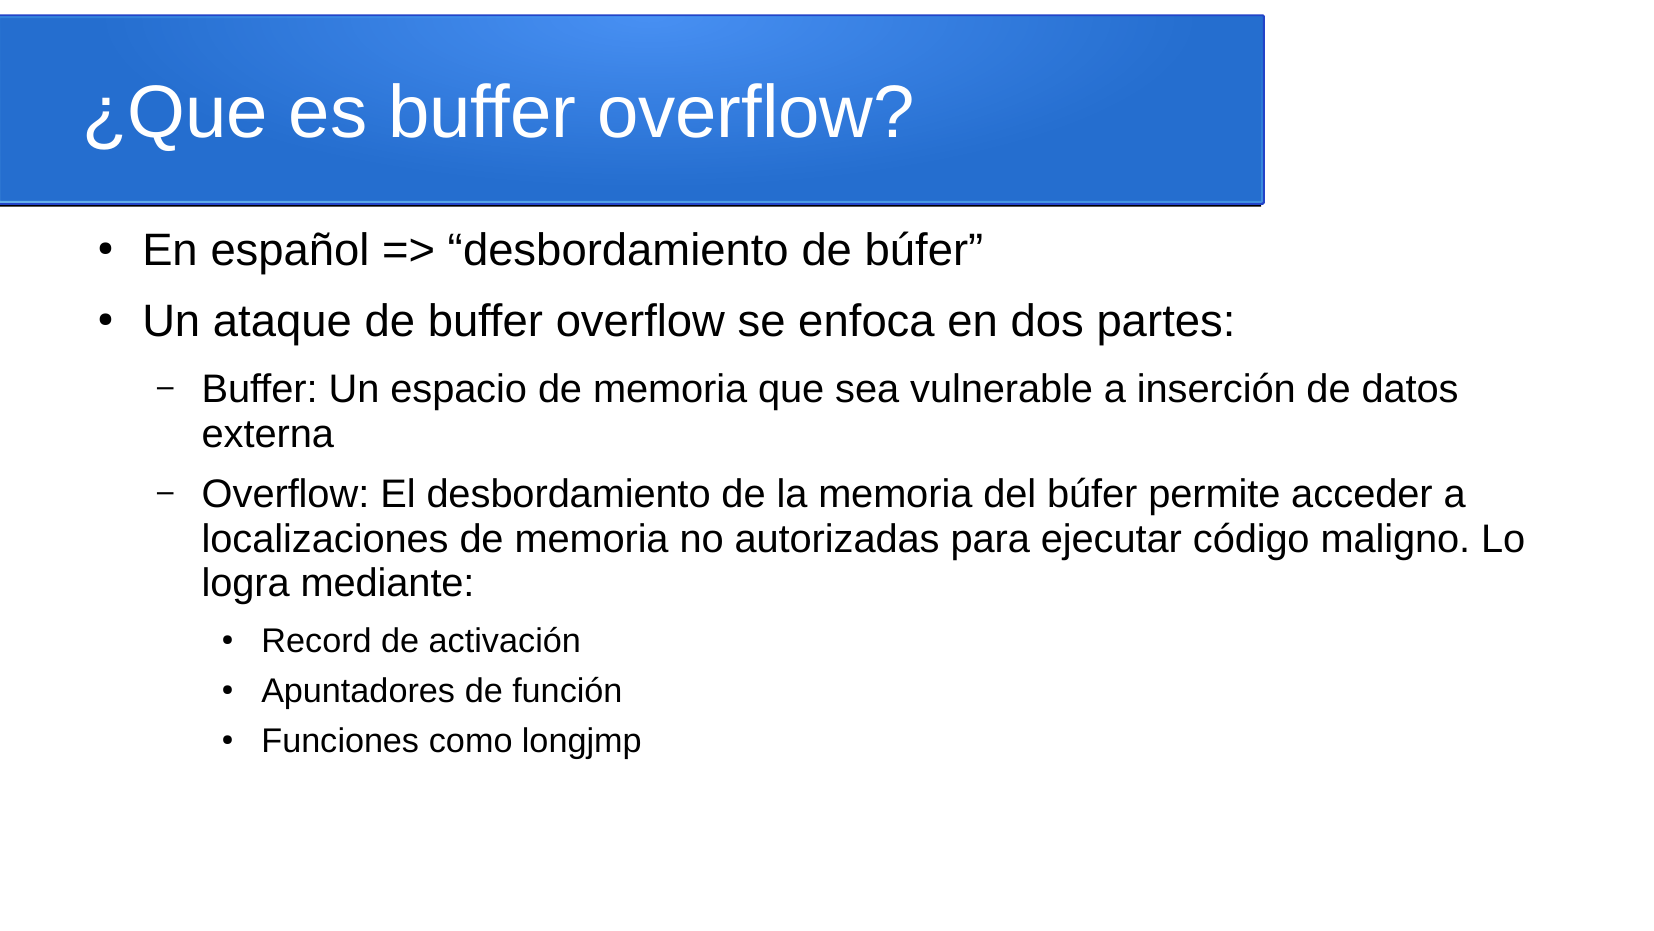

# ¿Que es buffer overflow?
En español => “desbordamiento de búfer”
Un ataque de buffer overflow se enfoca en dos partes:
Buffer: Un espacio de memoria que sea vulnerable a inserción de datos externa
Overflow: El desbordamiento de la memoria del búfer permite acceder a localizaciones de memoria no autorizadas para ejecutar código maligno. Lo logra mediante:
Record de activación
Apuntadores de función
Funciones como longjmp